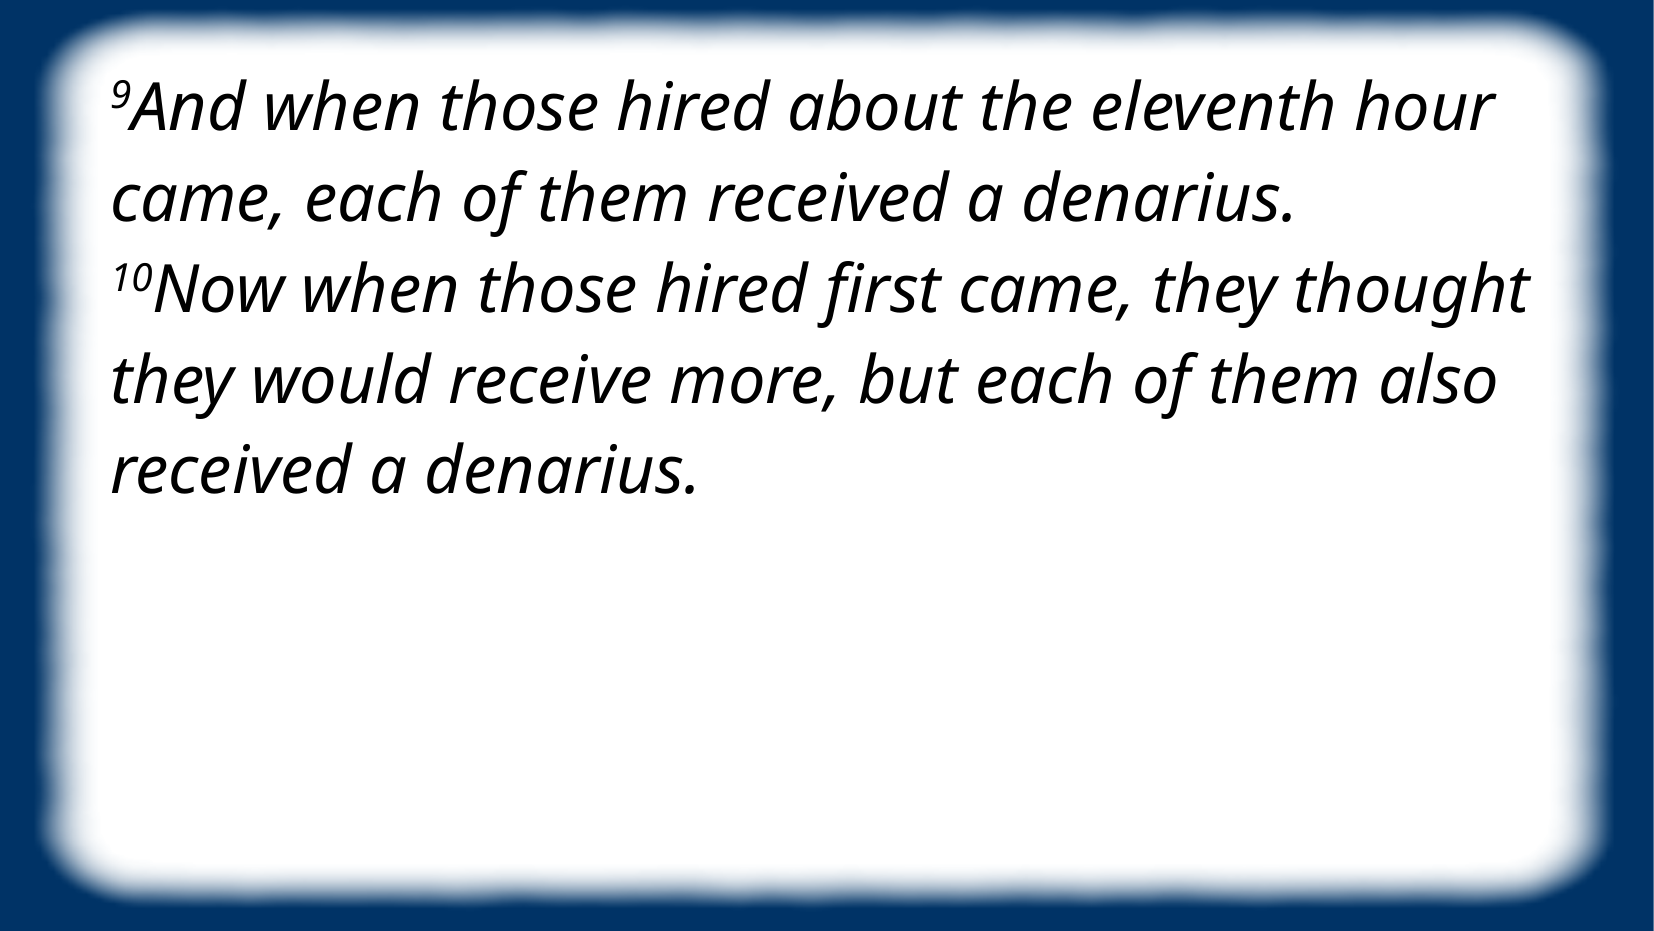

9And when those hired about the eleventh hour came, each of them received a denarius.
10Now when those hired first came, they thought they would receive more, but each of them also received a denarius.